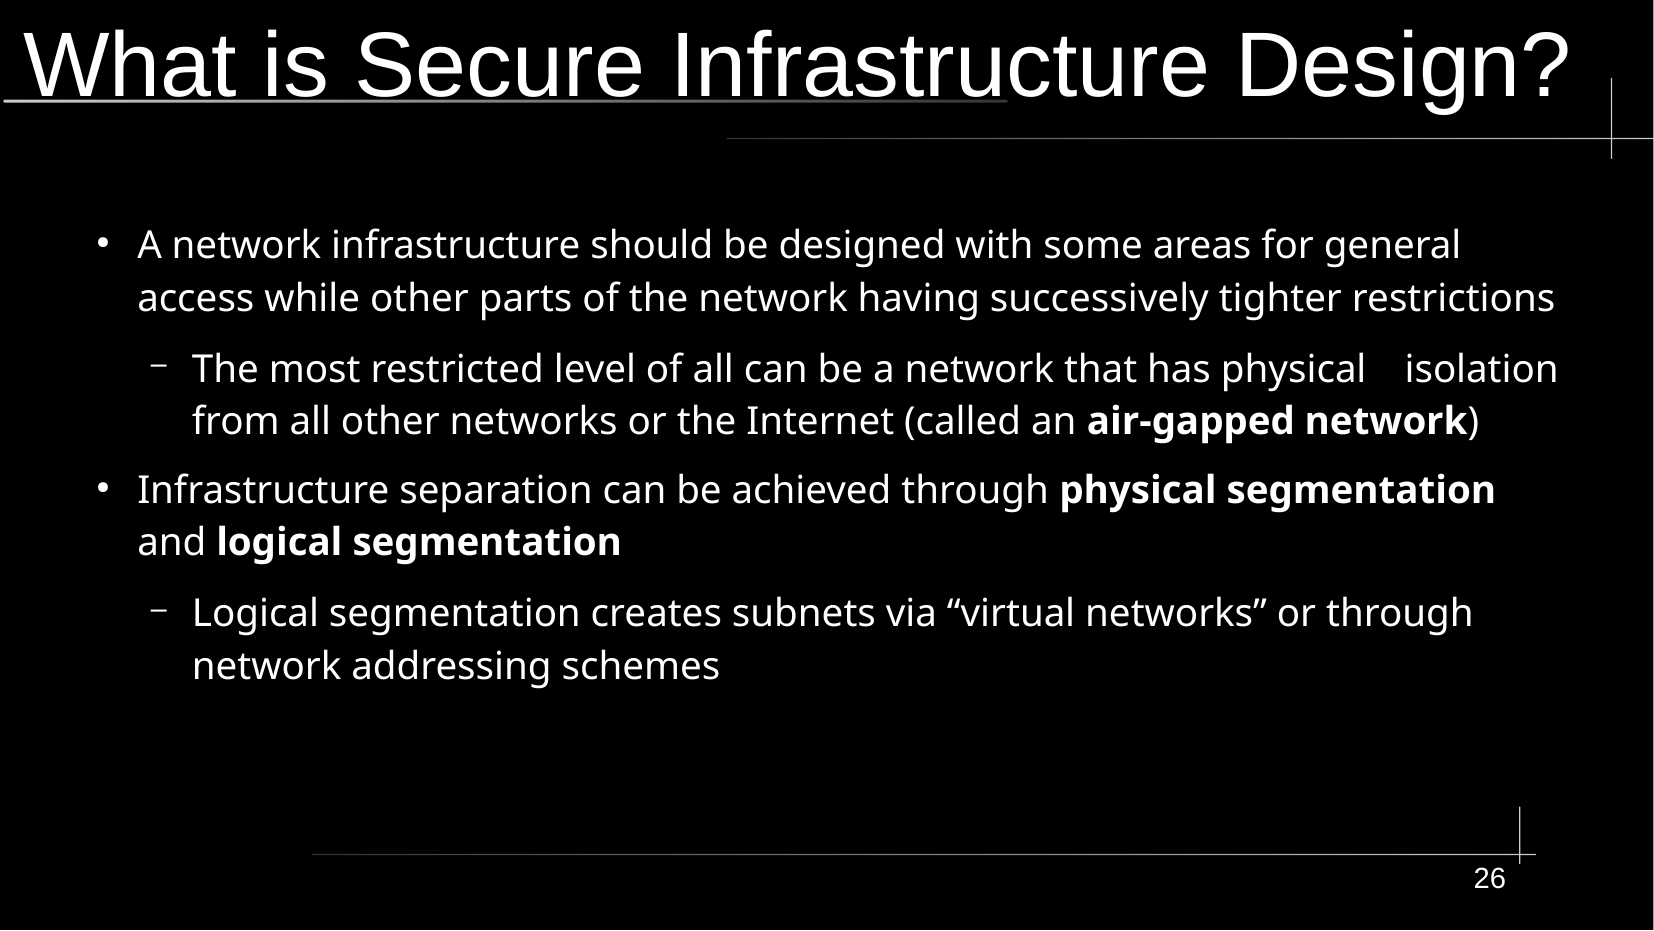

# What is Secure Infrastructure Design?
A network infrastructure should be designed with some areas for general access while other parts of the network having successively tighter restrictions
The most restricted level of all can be a network that has physical 	isolation from all other networks or the Internet (called an air-gapped network)
Infrastructure separation can be achieved through physical segmentation and logical segmentation
Logical segmentation creates subnets via “virtual networks” or through network addressing schemes
26